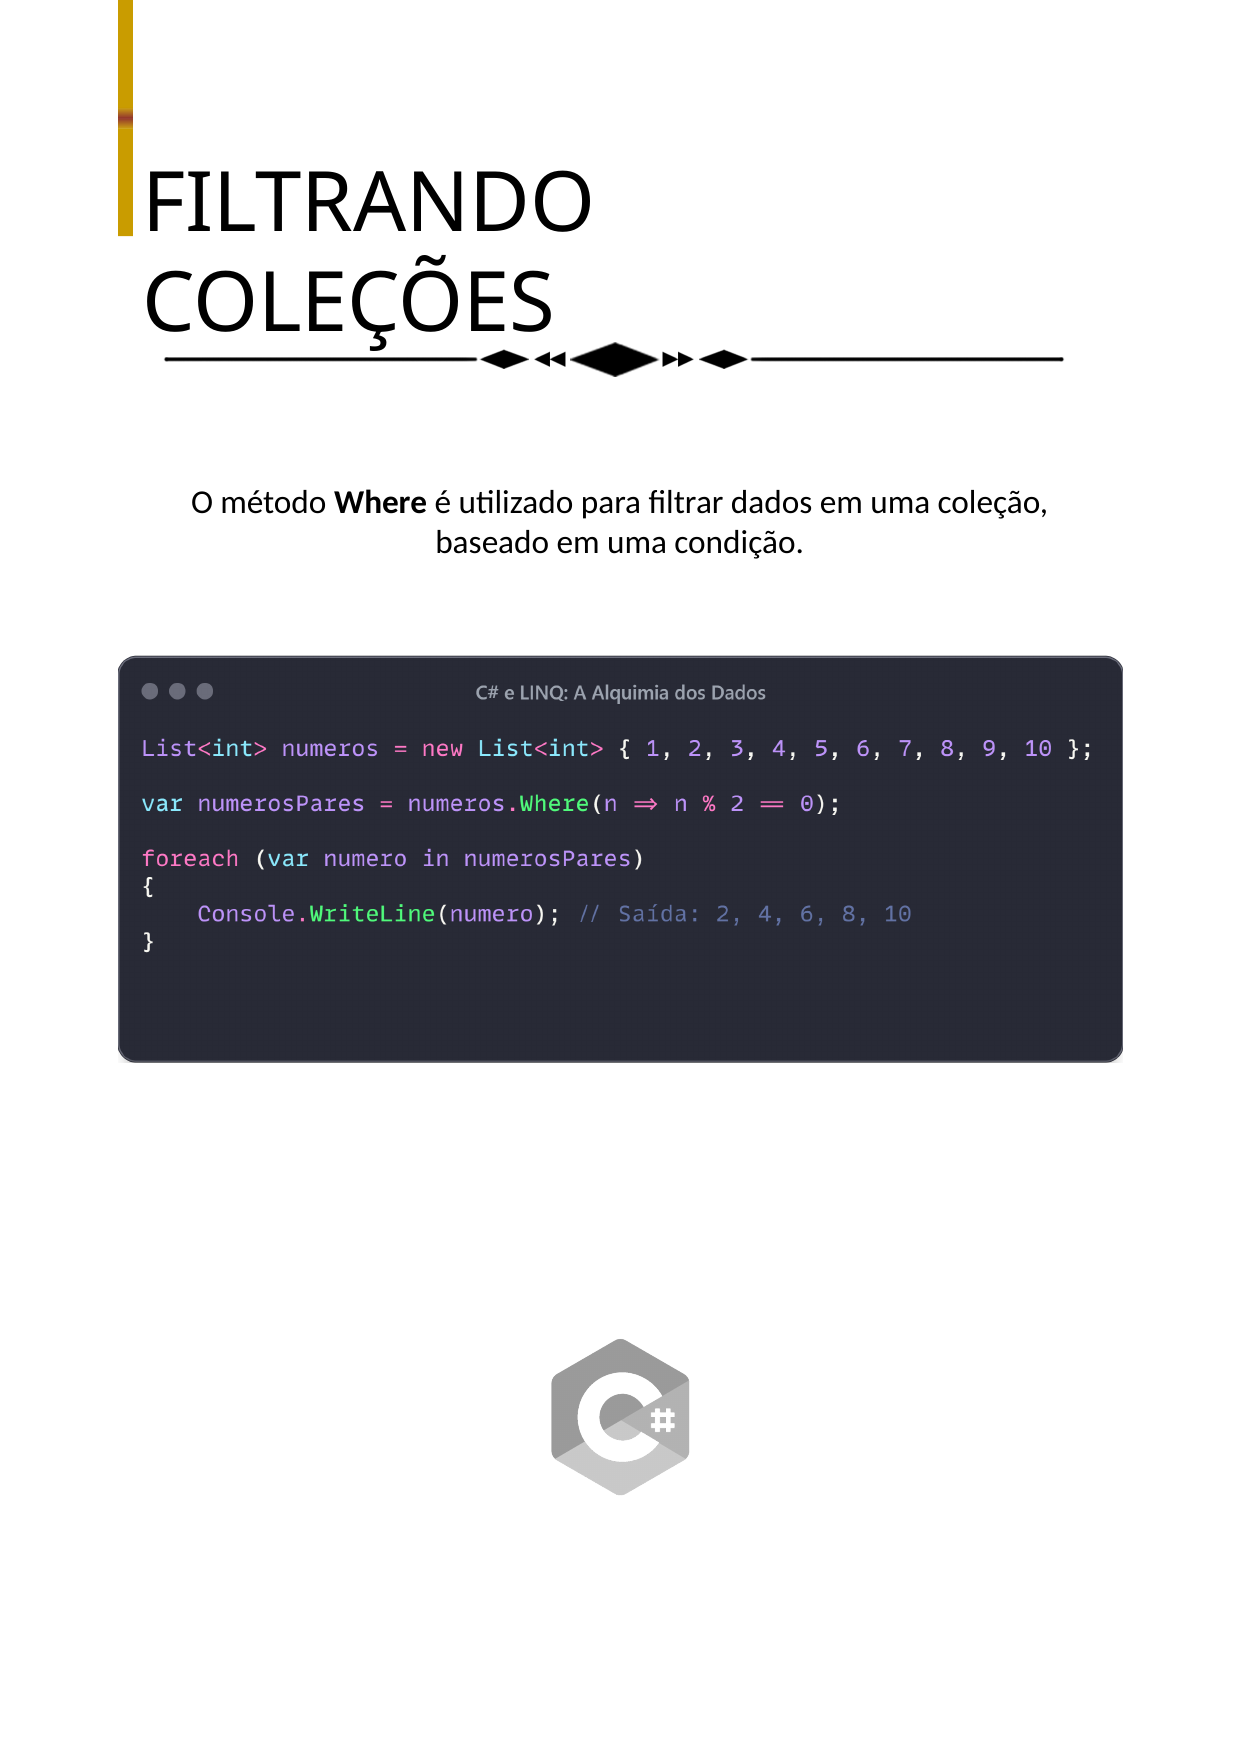

FILTRANDO COLEÇÕES
O método Where é utilizado para filtrar dados em uma coleção, baseado em uma condição.